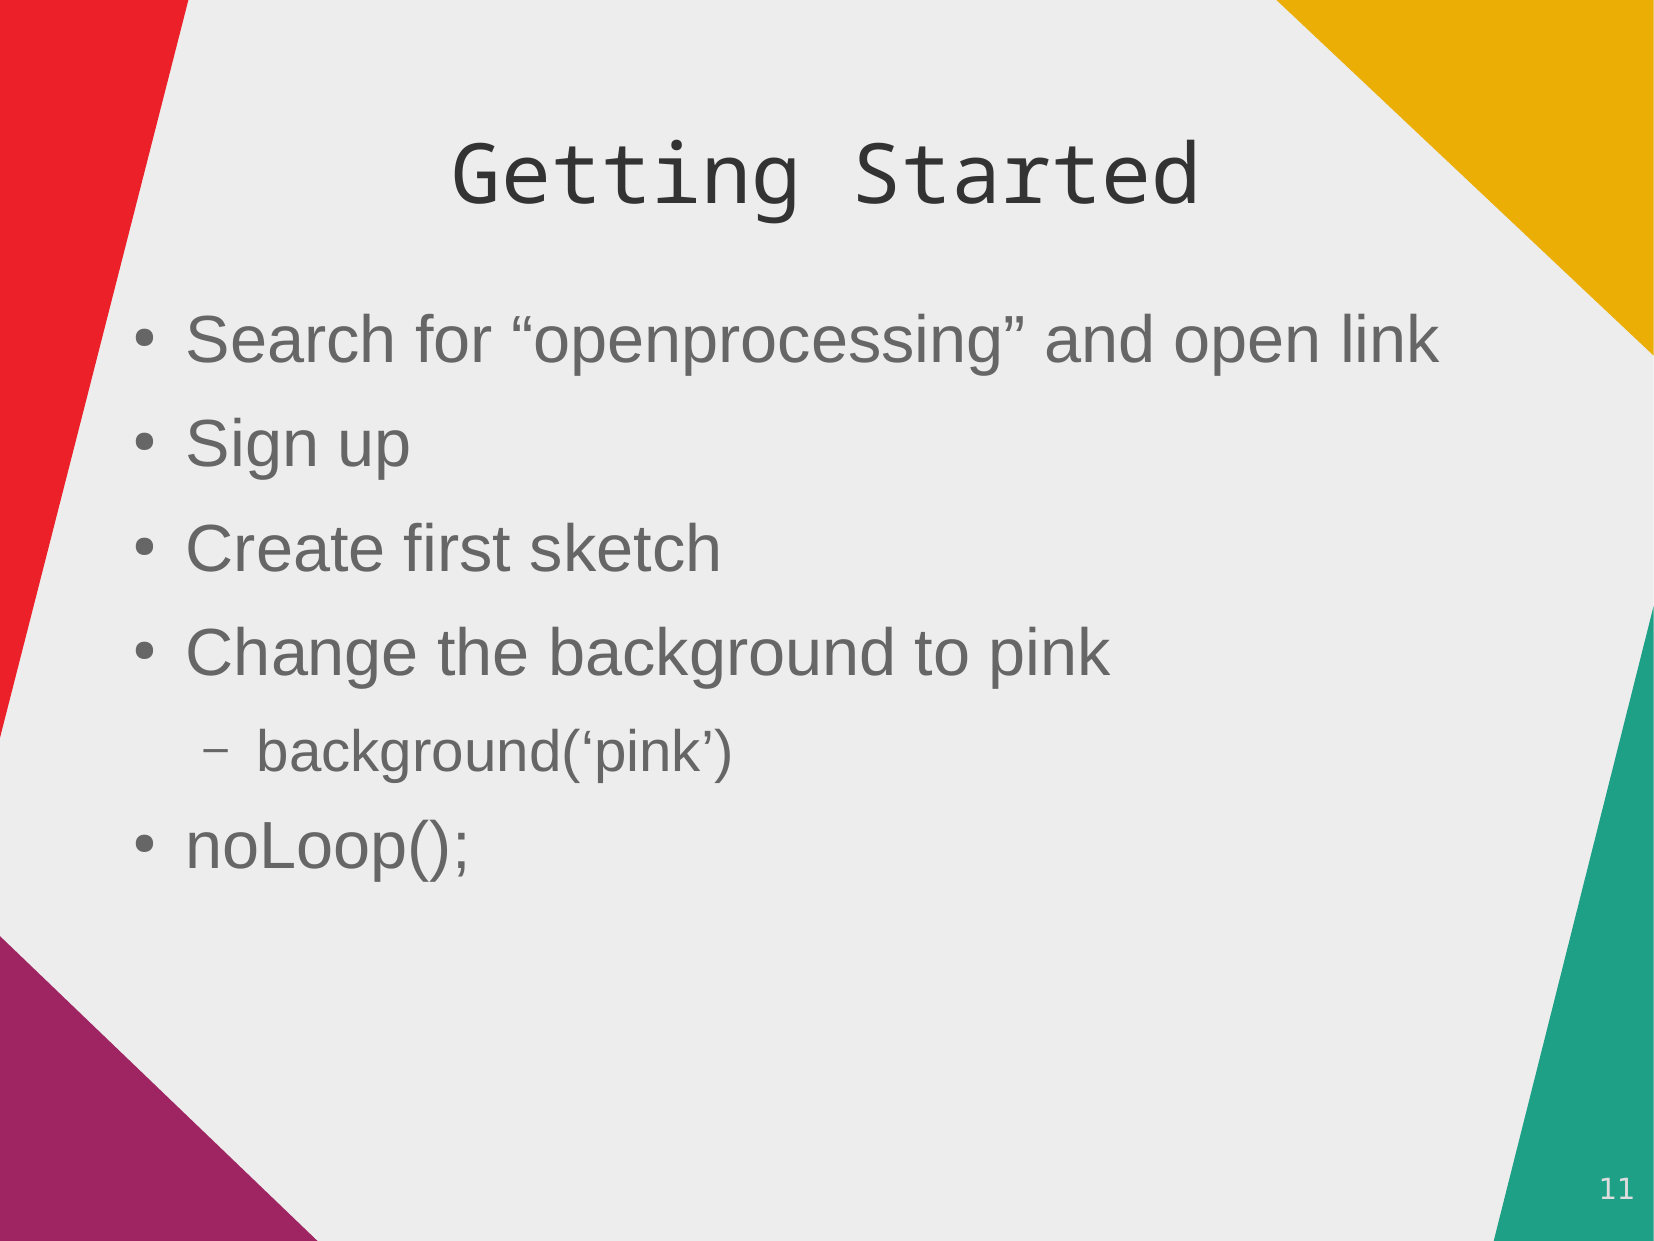

# Getting Started
Search for “openprocessing” and open link
Sign up
Create first sketch
Change the background to pink
background(‘pink’)
noLoop();
11